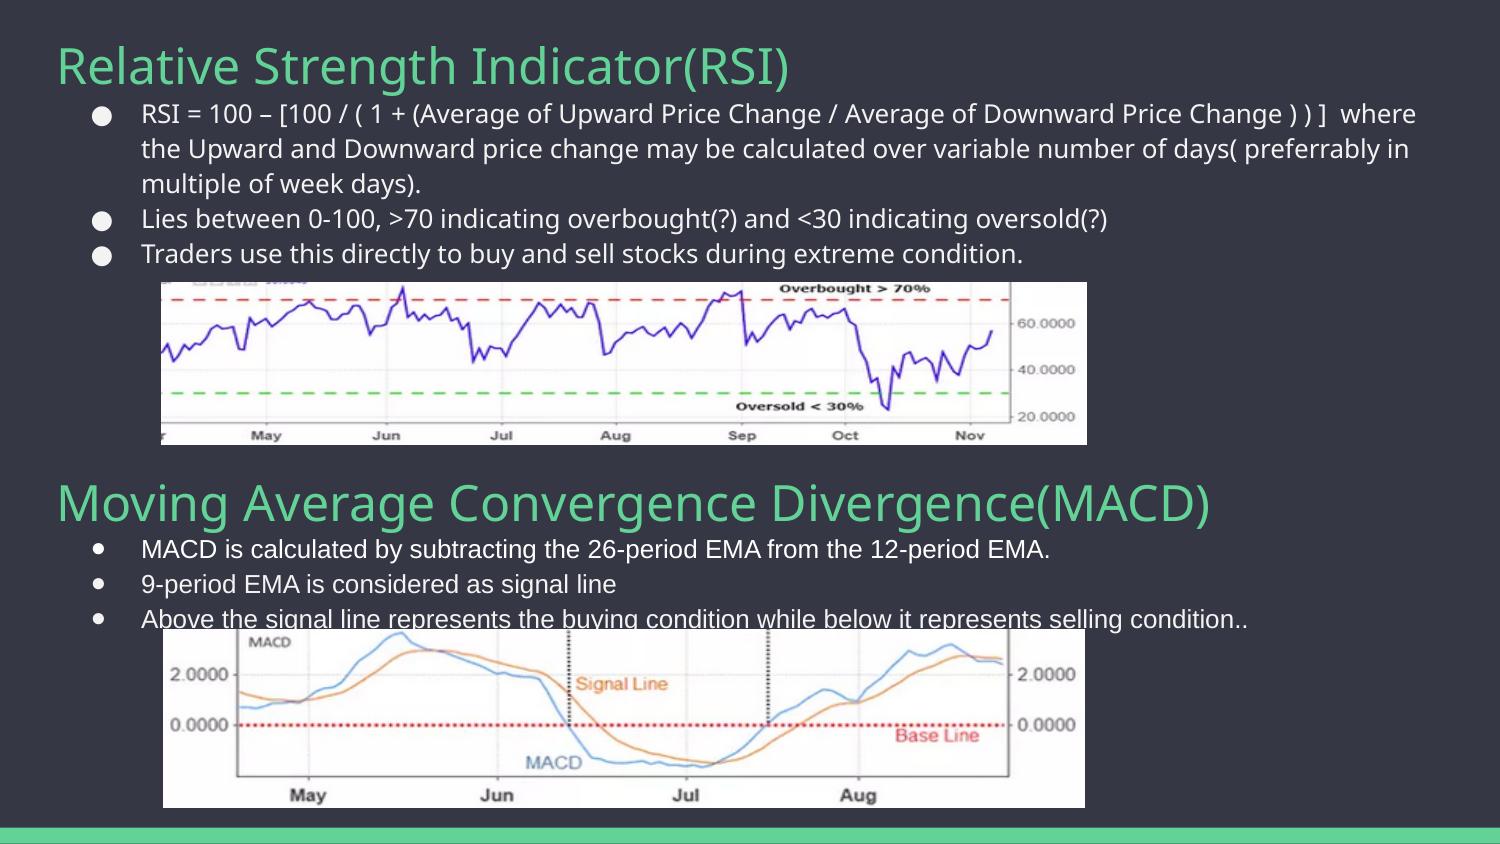

# Relative Strength Indicator(RSI)
RSI = 100 – [100 / ( 1 + (Average of Upward Price Change / Average of Downward Price Change ) ) ] where the Upward and Downward price change may be calculated over variable number of days( preferrably in multiple of week days).
Lies between 0-100, >70 indicating overbought(?) and <30 indicating oversold(?)
Traders use this directly to buy and sell stocks during extreme condition.
MACD is calculated by subtracting the 26-period EMA from the 12-period EMA.
9-period EMA is considered as signal line
Above the signal line represents the buying condition while below it represents selling condition..
Moving Average Convergence Divergence(MACD)